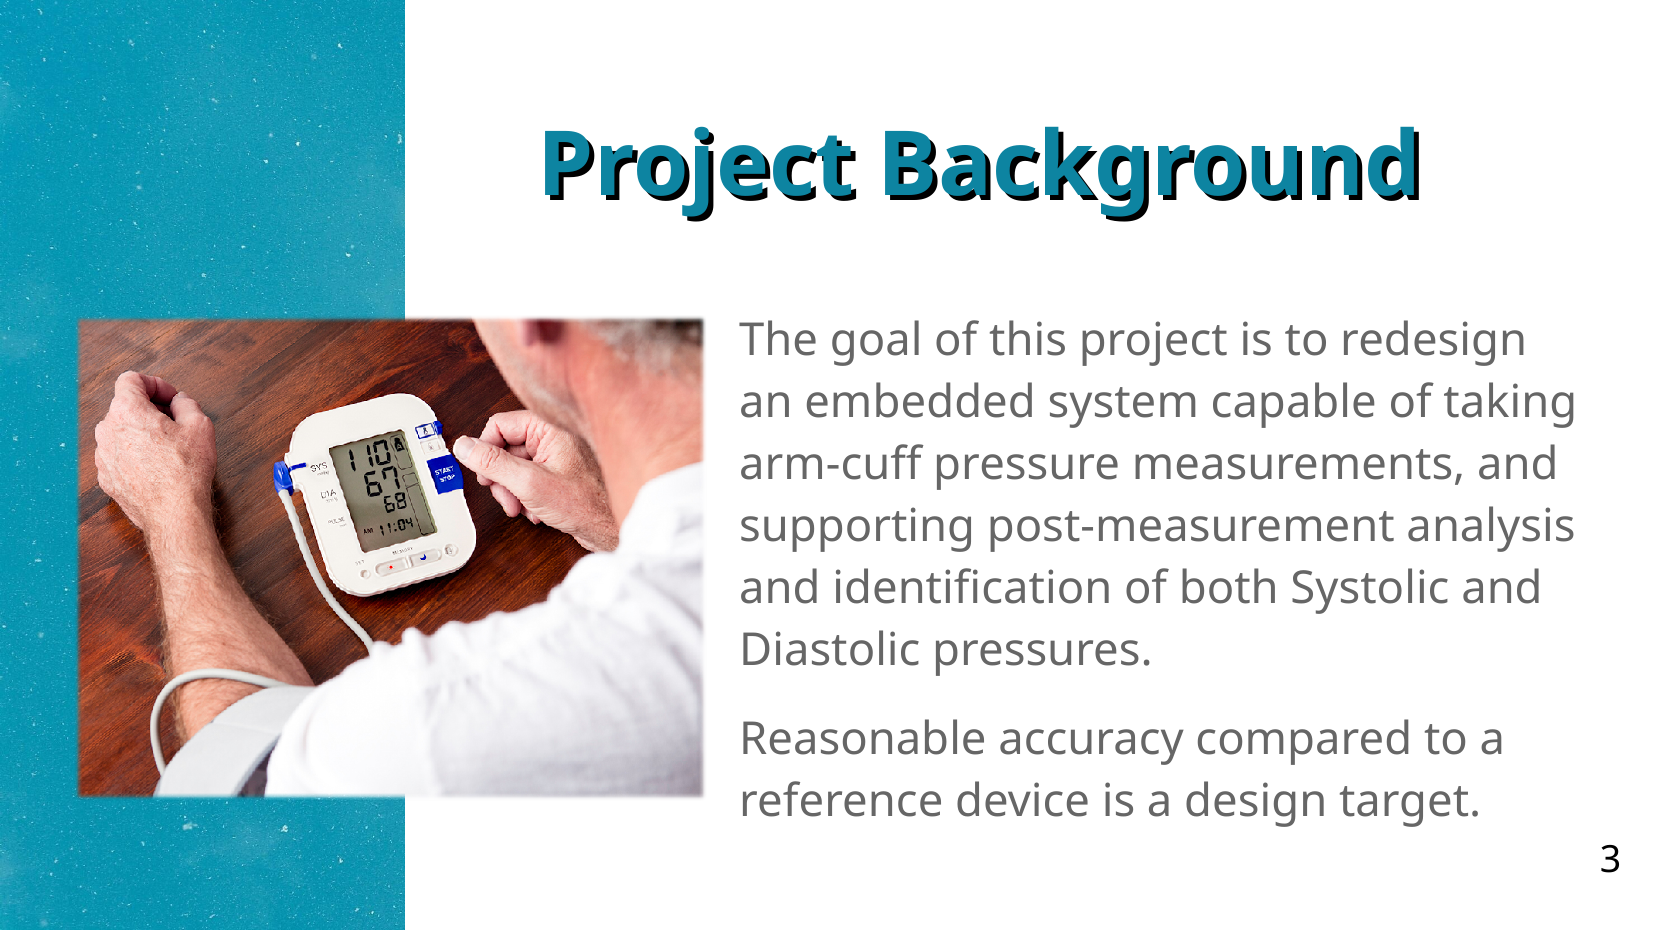

Project Background
# The goal of this project is to redesign an embedded system capable of taking arm-cuff pressure measurements, and supporting post-measurement analysis and identification of both Systolic and Diastolic pressures.
Reasonable accuracy compared to a reference device is a design target.